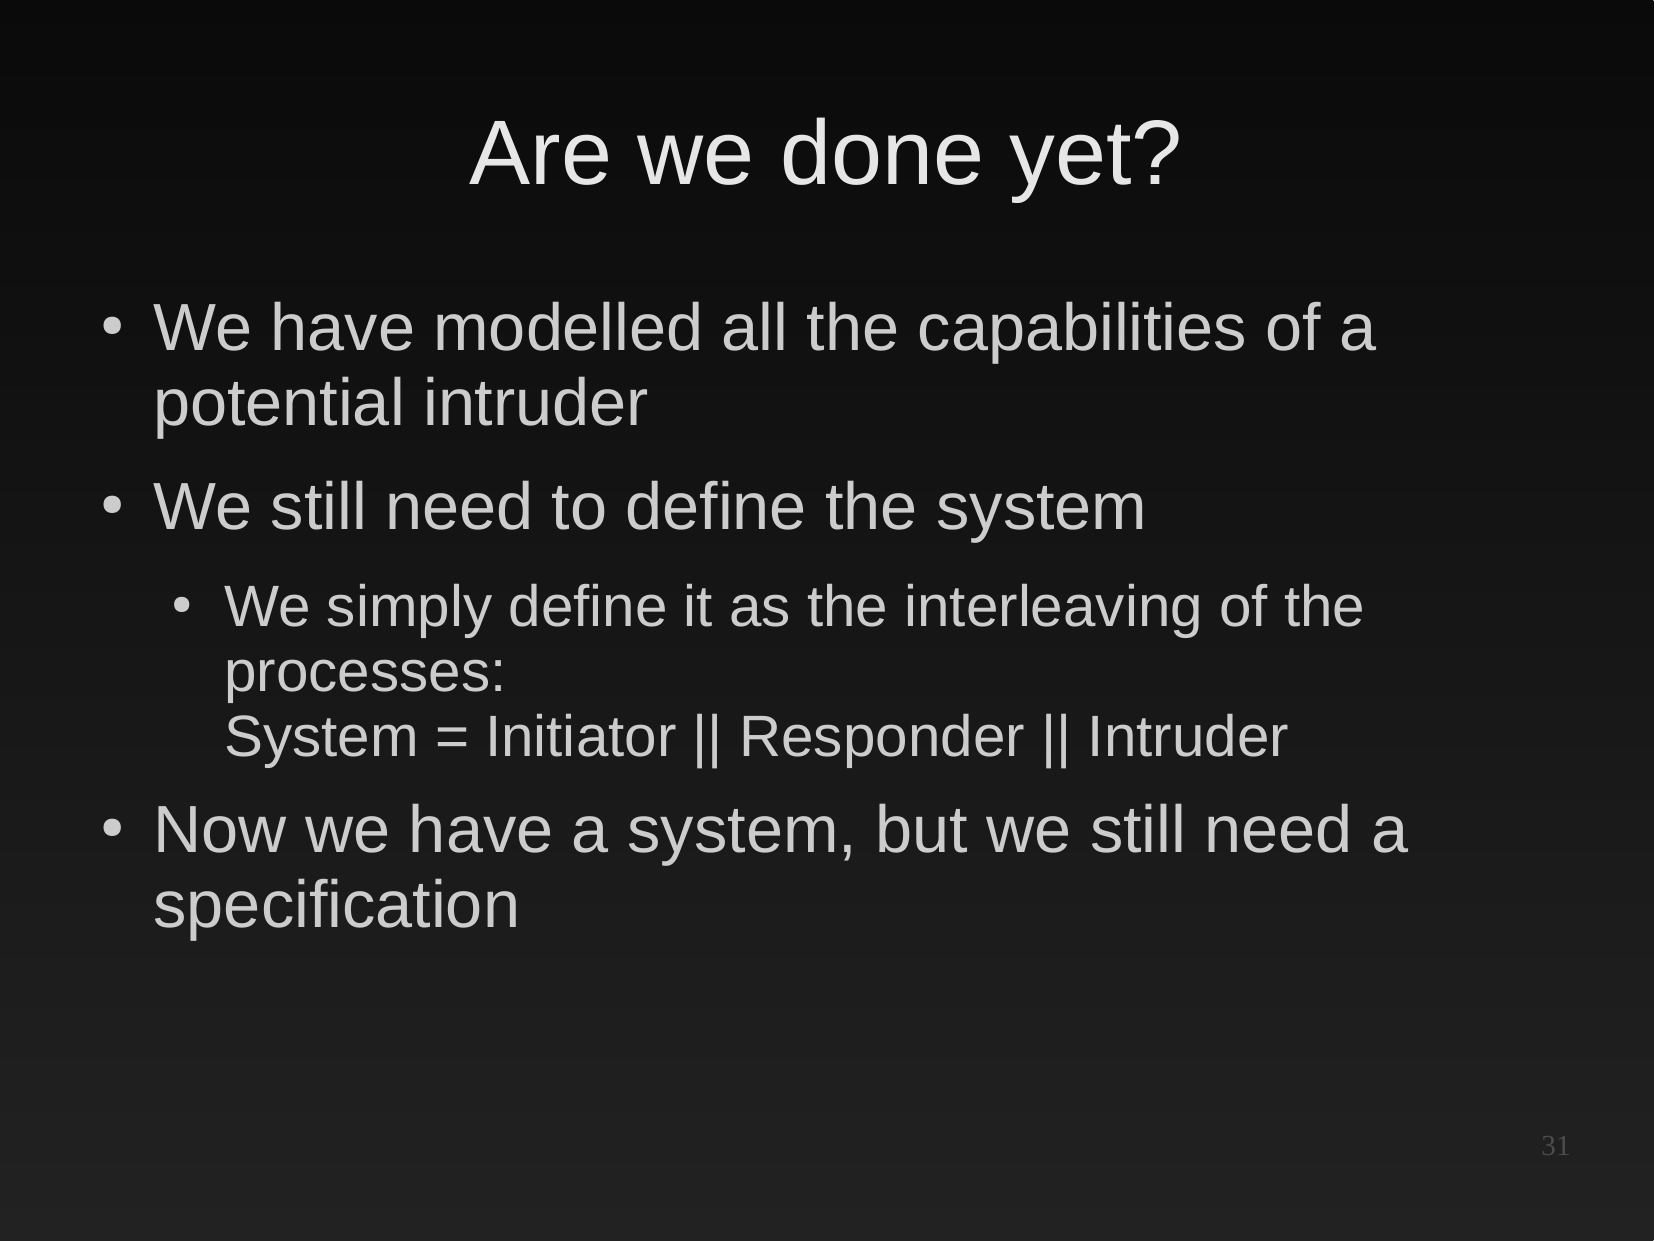

# Are we done yet?
We have modelled all the capabilities of a potential intruder
We still need to define the system
We simply define it as the interleaving of the processes:
System = Initiator || Responder || Intruder
Now we have a system, but we still need a specification
31